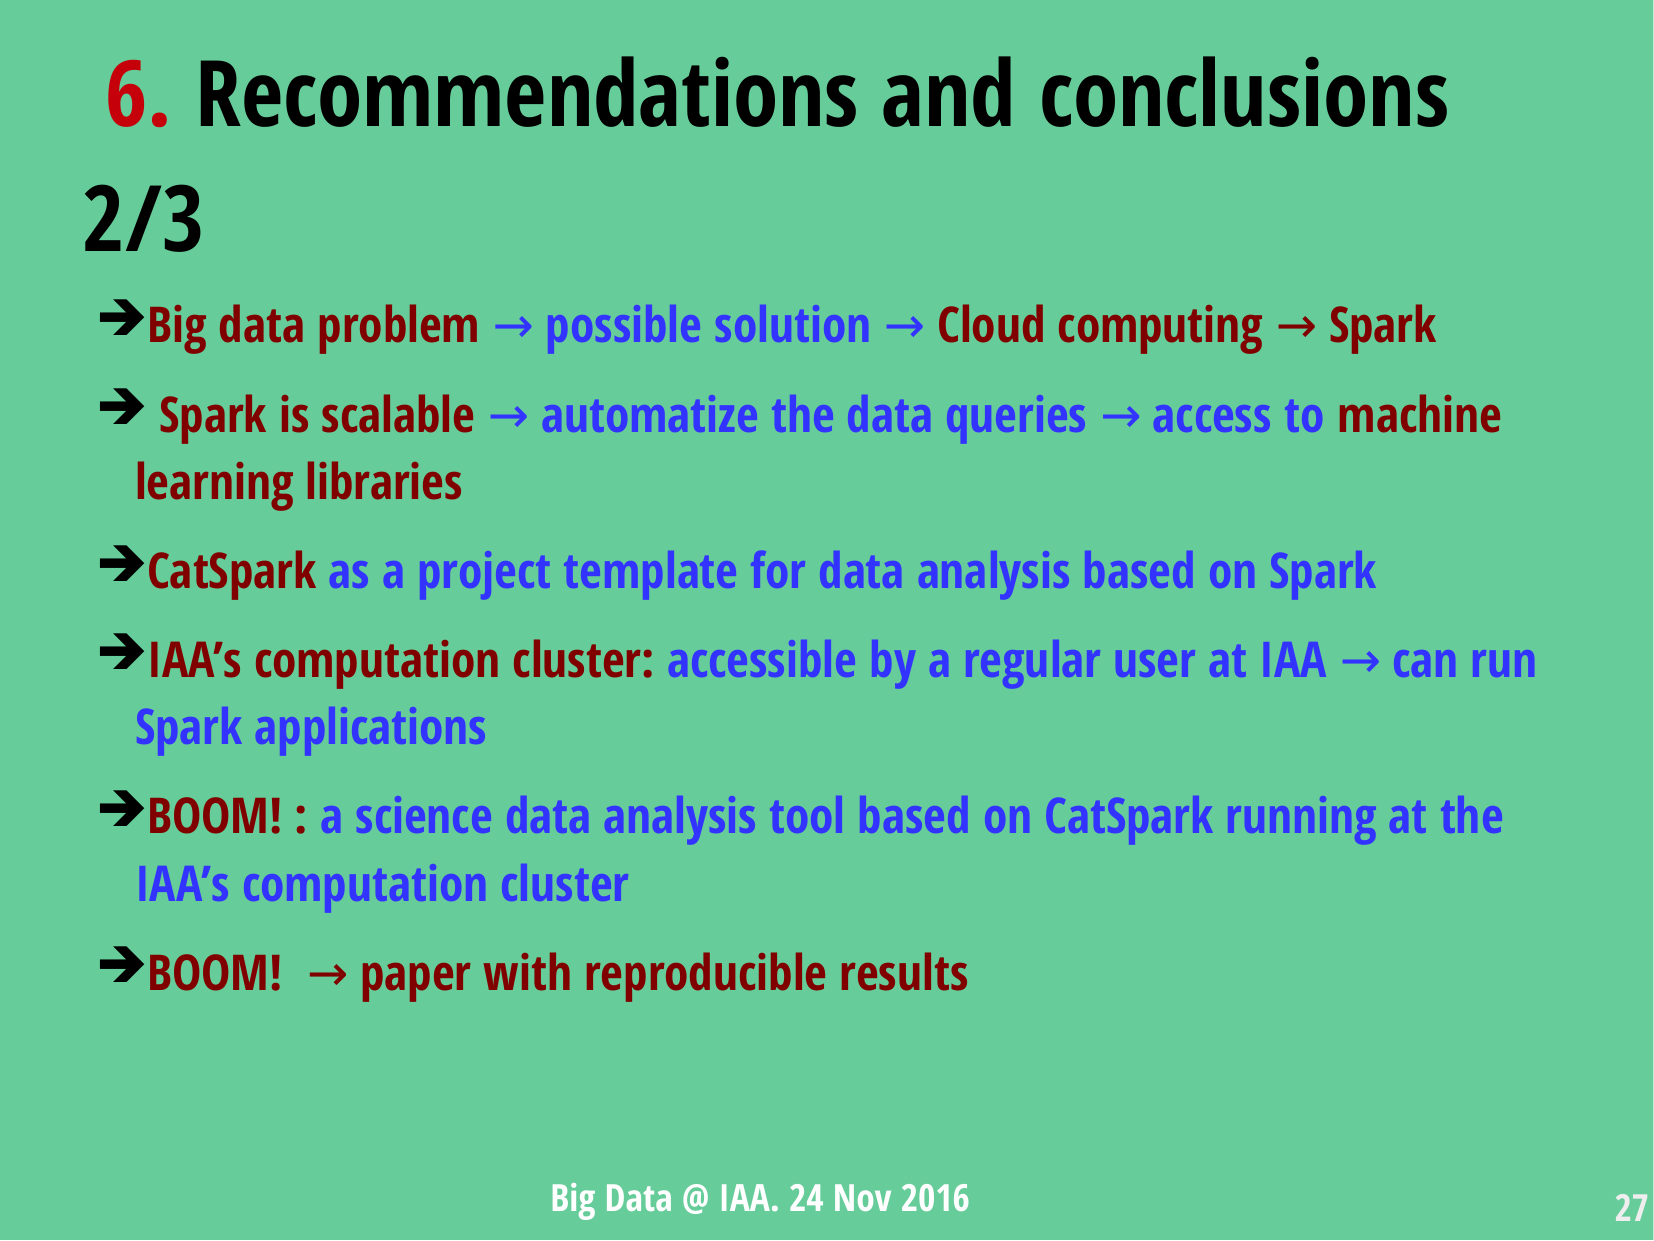

# 6. Recommendations and conclusions 2/3
 Big data problem → possible solution → Cloud computing → Spark
 Spark is scalable → automatize the data queries → access to machine learning libraries
 CatSpark as a project template for data analysis based on Spark
 IAA’s computation cluster: accessible by a regular user at IAA → can run Spark applications
 BOOM! : a science data analysis tool based on CatSpark running at the IAA’s computation cluster
 BOOM! → paper with reproducible results
Big Data @ IAA. 24 Nov 2016
27